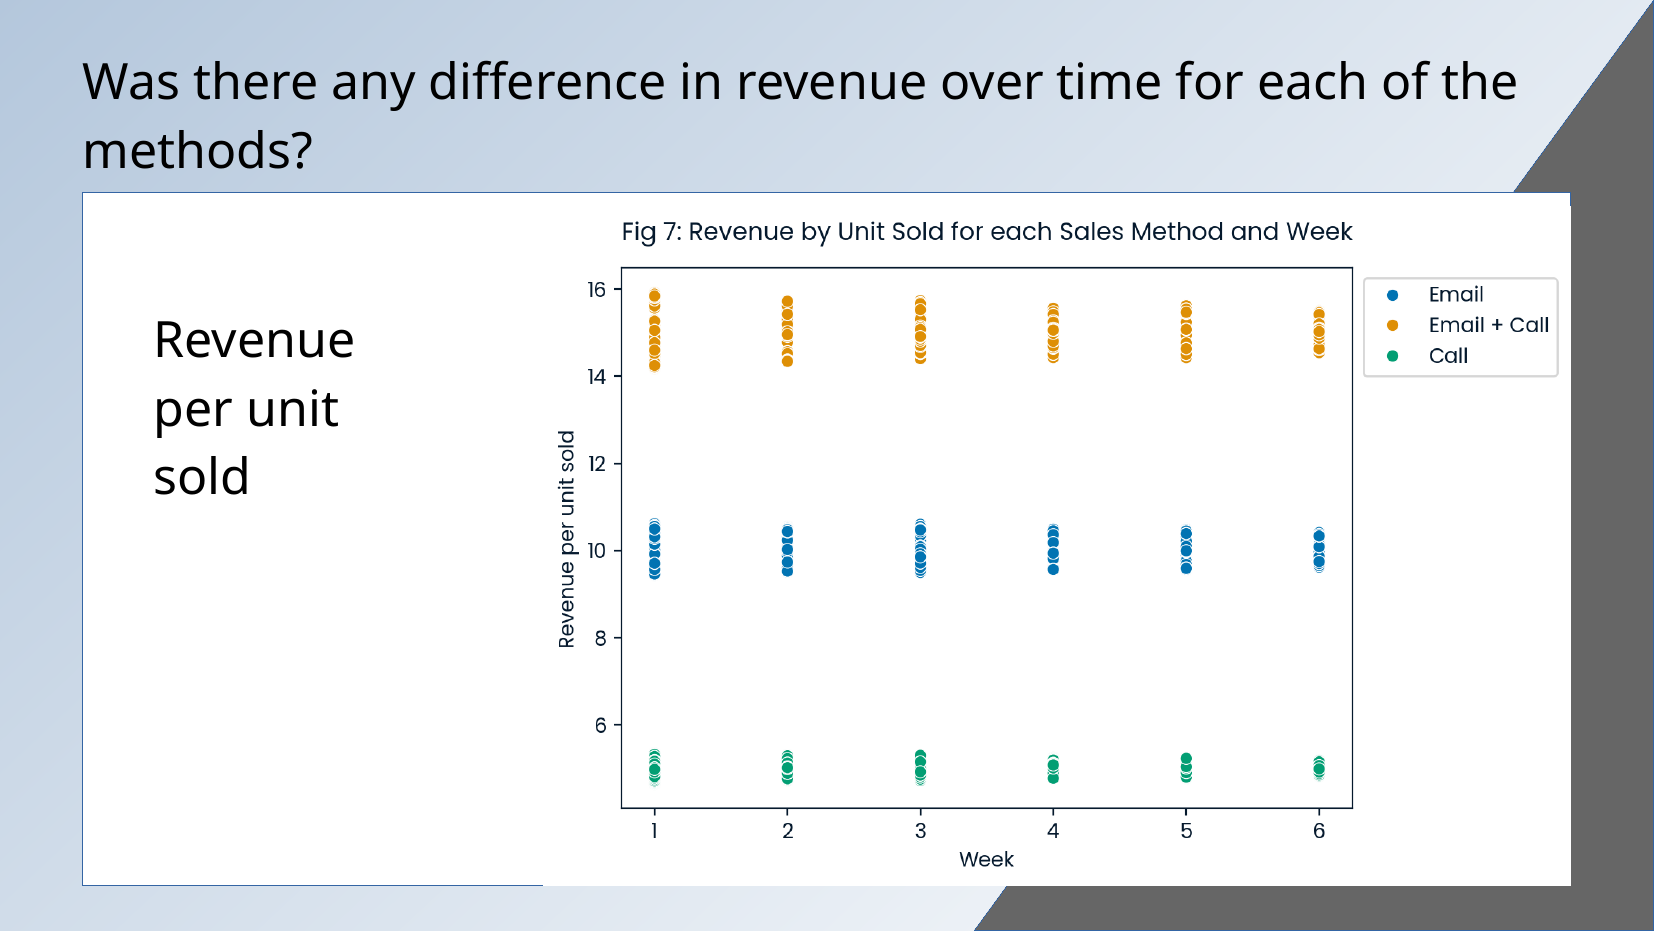

# Was there any difference in revenue over time for each of the methods?
Revenue per unit sold